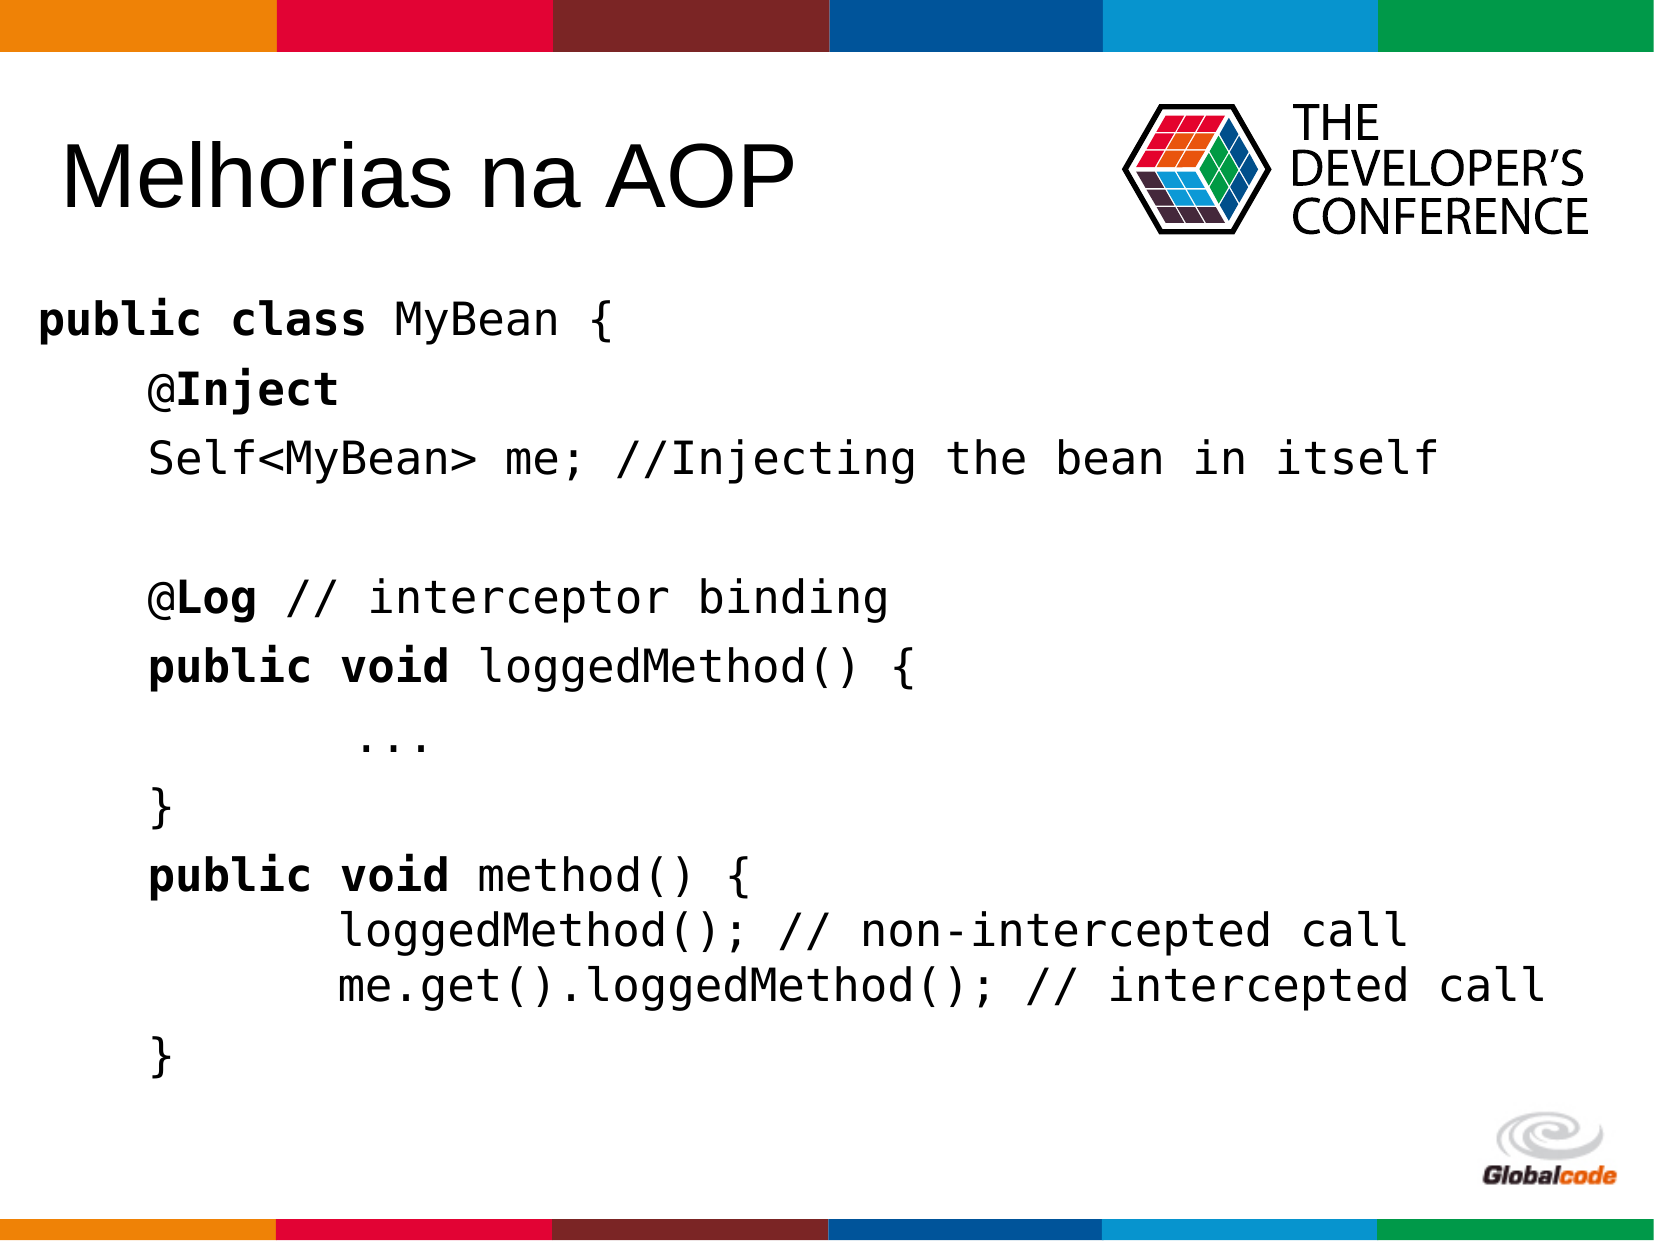

# Melhorias na AOP
public class MyBean {
 @Inject
 Self<MyBean> me; //Injecting the bean in itself
 @Log // interceptor binding
 public void loggedMethod() {
	 ...
 }
 public void method() {
		loggedMethod(); // non-intercepted call 		me.get().loggedMethod(); // intercepted call
 }